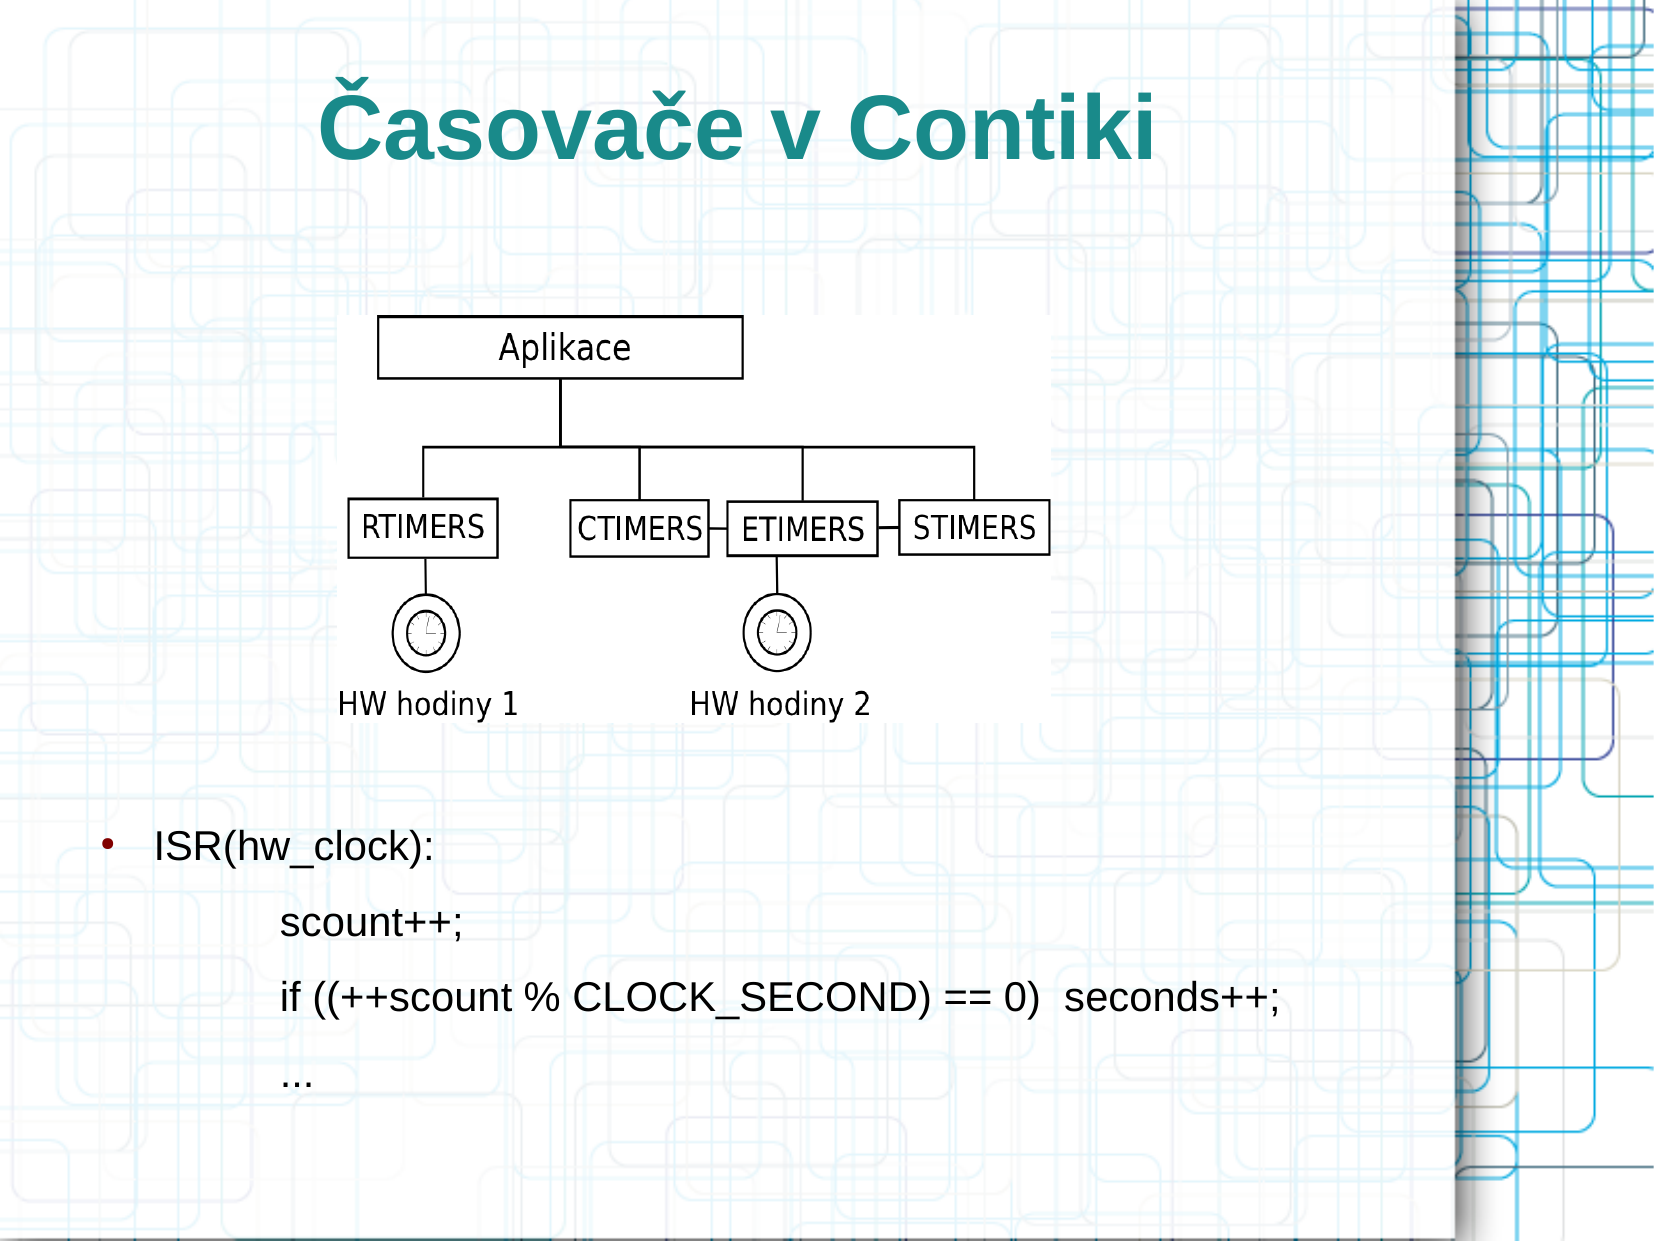

# Časovače v Contiki
ISR(hw_clock):
 scount++;
 if ((++scount % CLOCK_SECOND) == 0) seconds++;
 ...